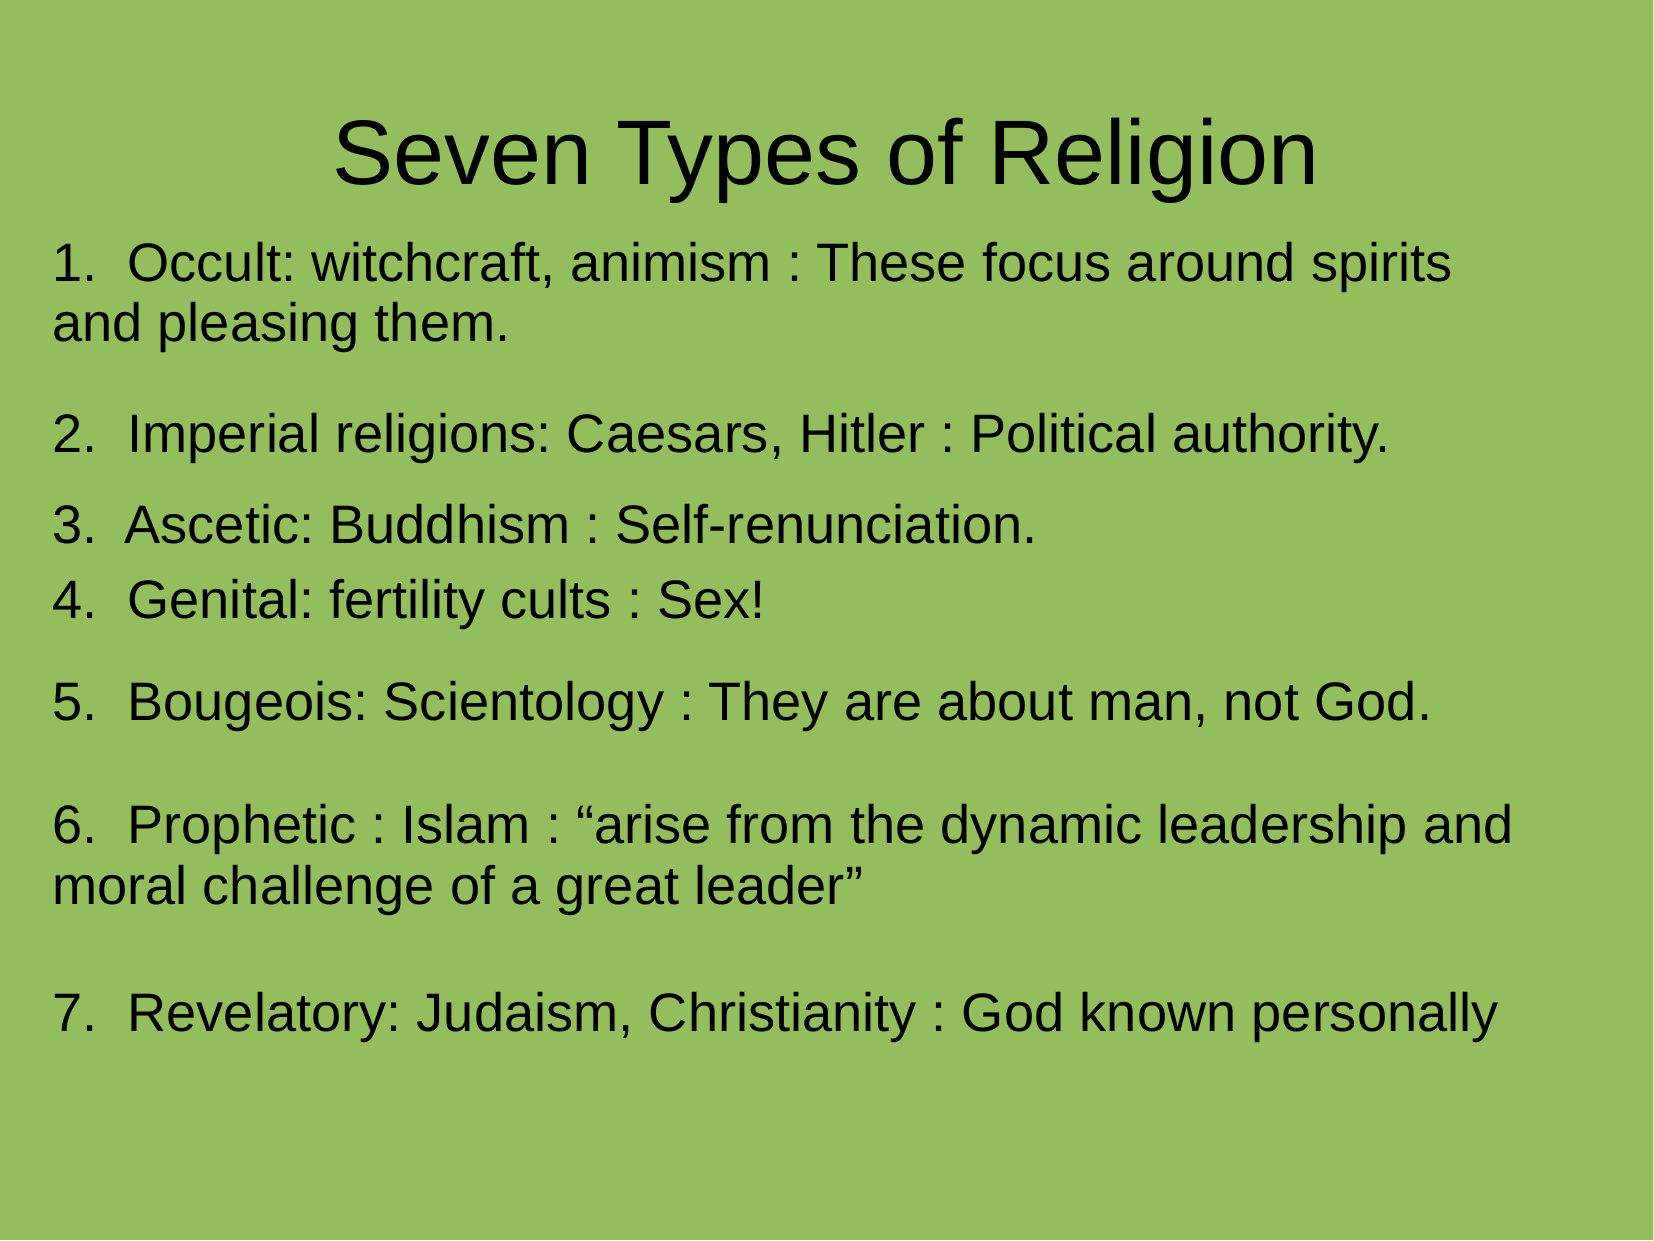

# Seven Types of Religion
1. Occult: witchcraft, animism : These focus around spirits
and pleasing them.
2. Imperial religions: Caesars, Hitler : Political authority.
3. Ascetic: Buddhism : Self-renunciation.
4. Genital: fertility cults : Sex!
5. Bougeois: Scientology : They are about man, not God.
6. Prophetic : Islam : “arise from the dynamic leadership and
moral challenge of a great leader”
7. Revelatory: Judaism, Christianity : God known personally